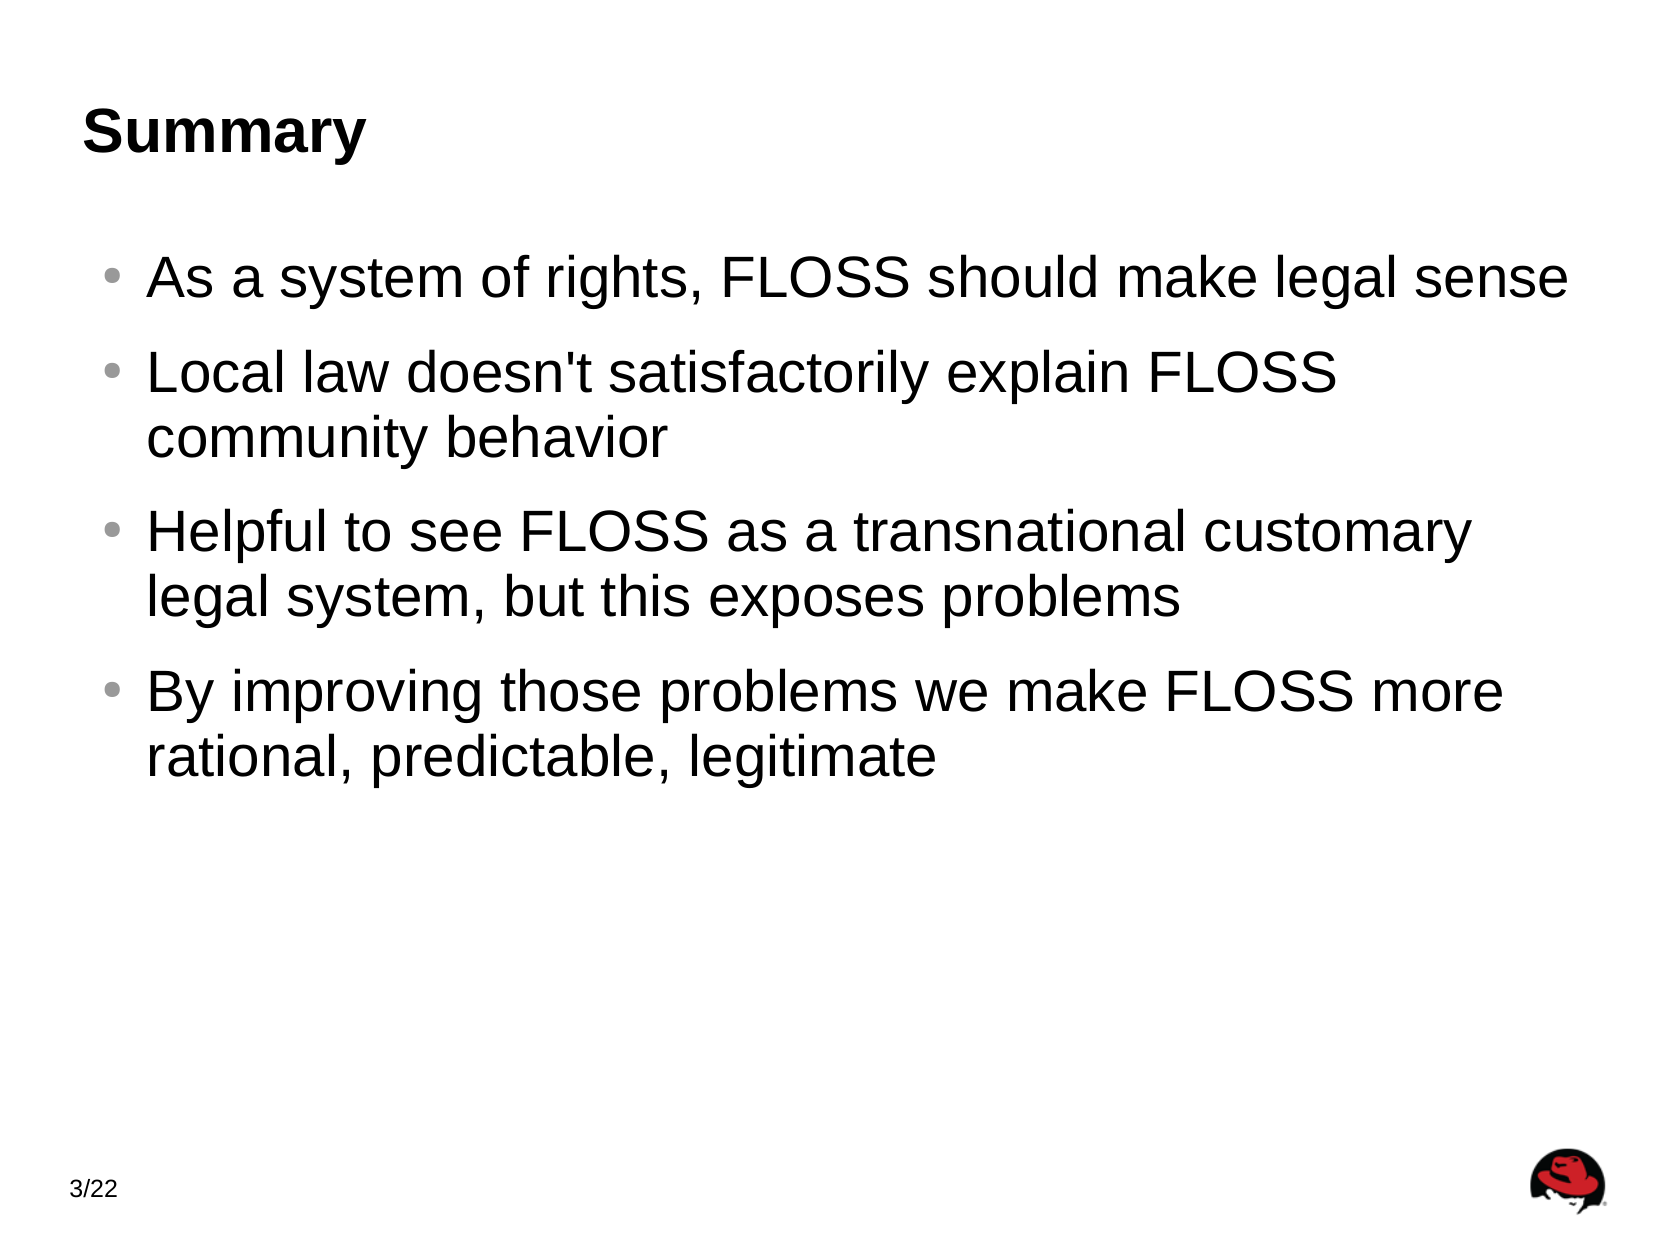

# Summary
As a system of rights, FLOSS should make legal sense
Local law doesn't satisfactorily explain FLOSS community behavior
Helpful to see FLOSS as a transnational customary legal system, but this exposes problems
By improving those problems we make FLOSS more rational, predictable, legitimate